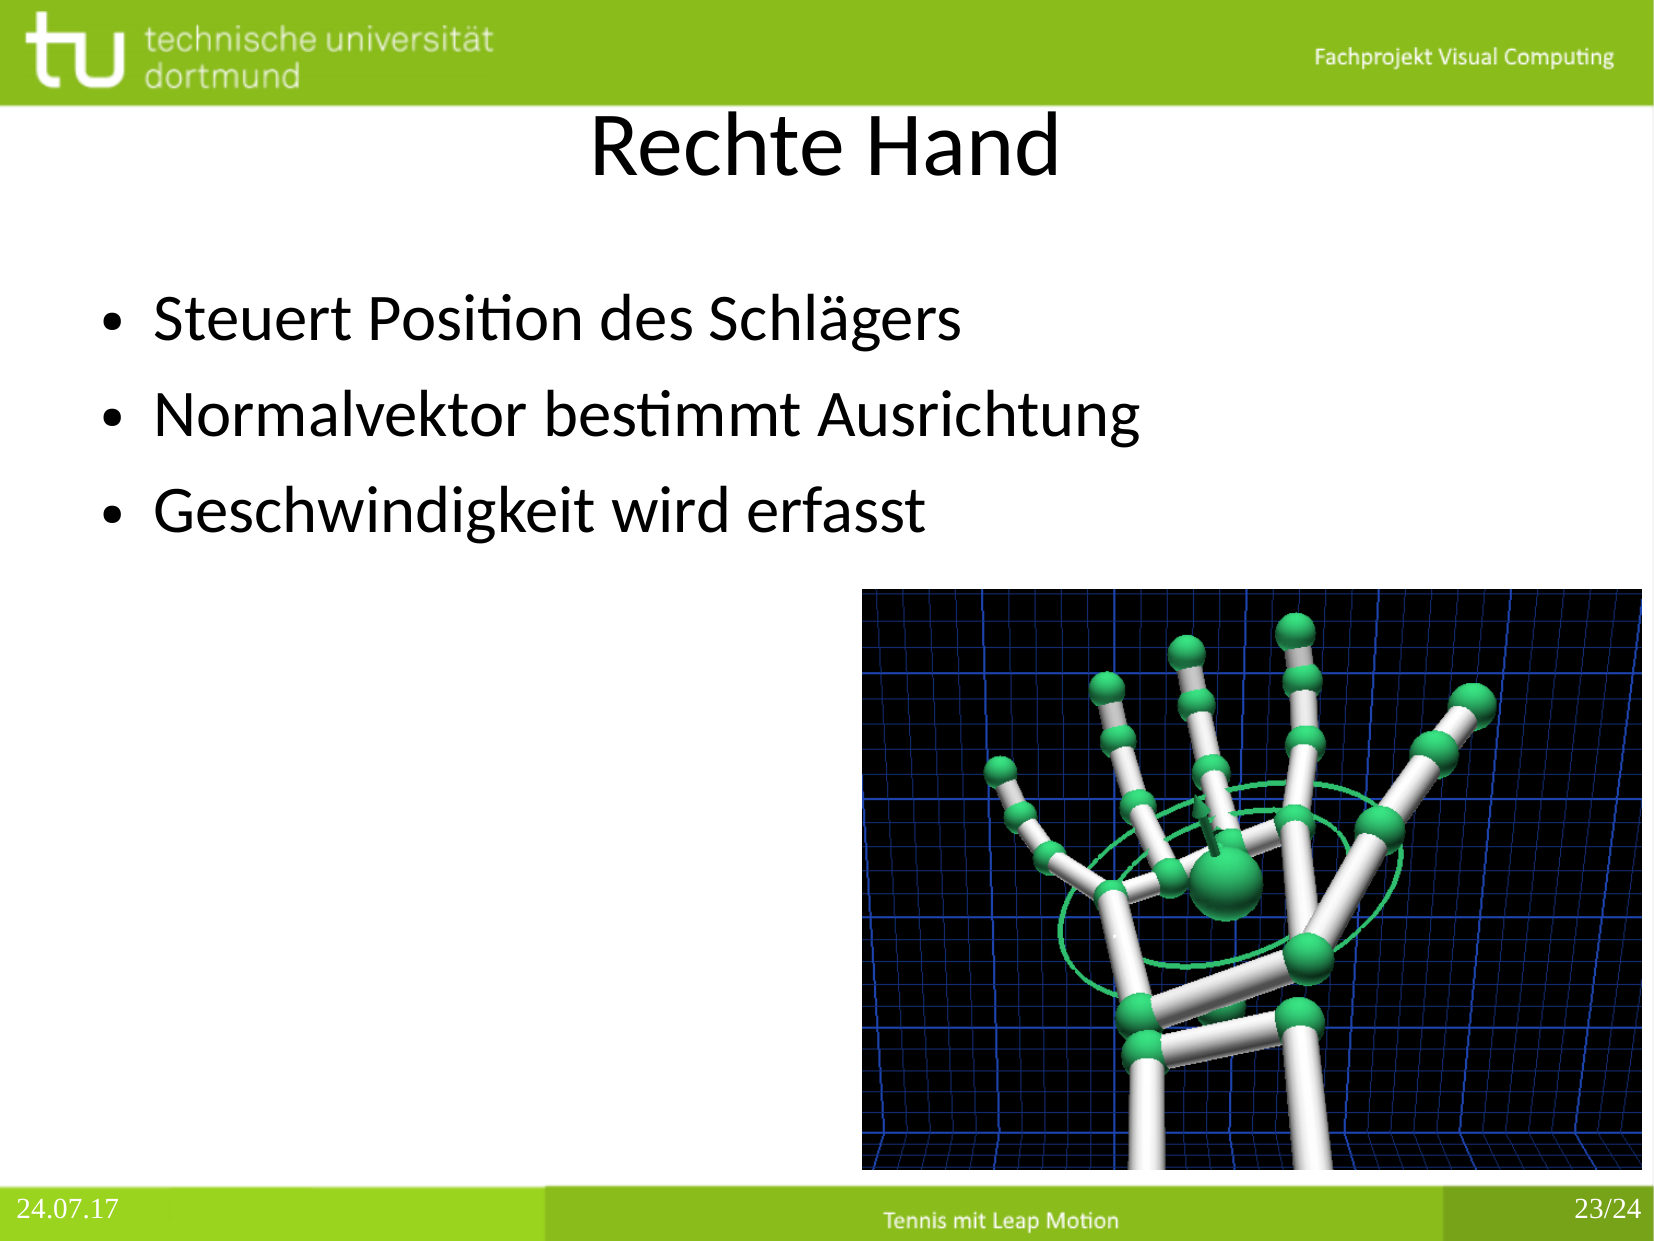

# Rechte Hand
Steuert Position des Schlägers
Normalvektor bestimmt Ausrichtung
Geschwindigkeit wird erfasst
24.07.17
23